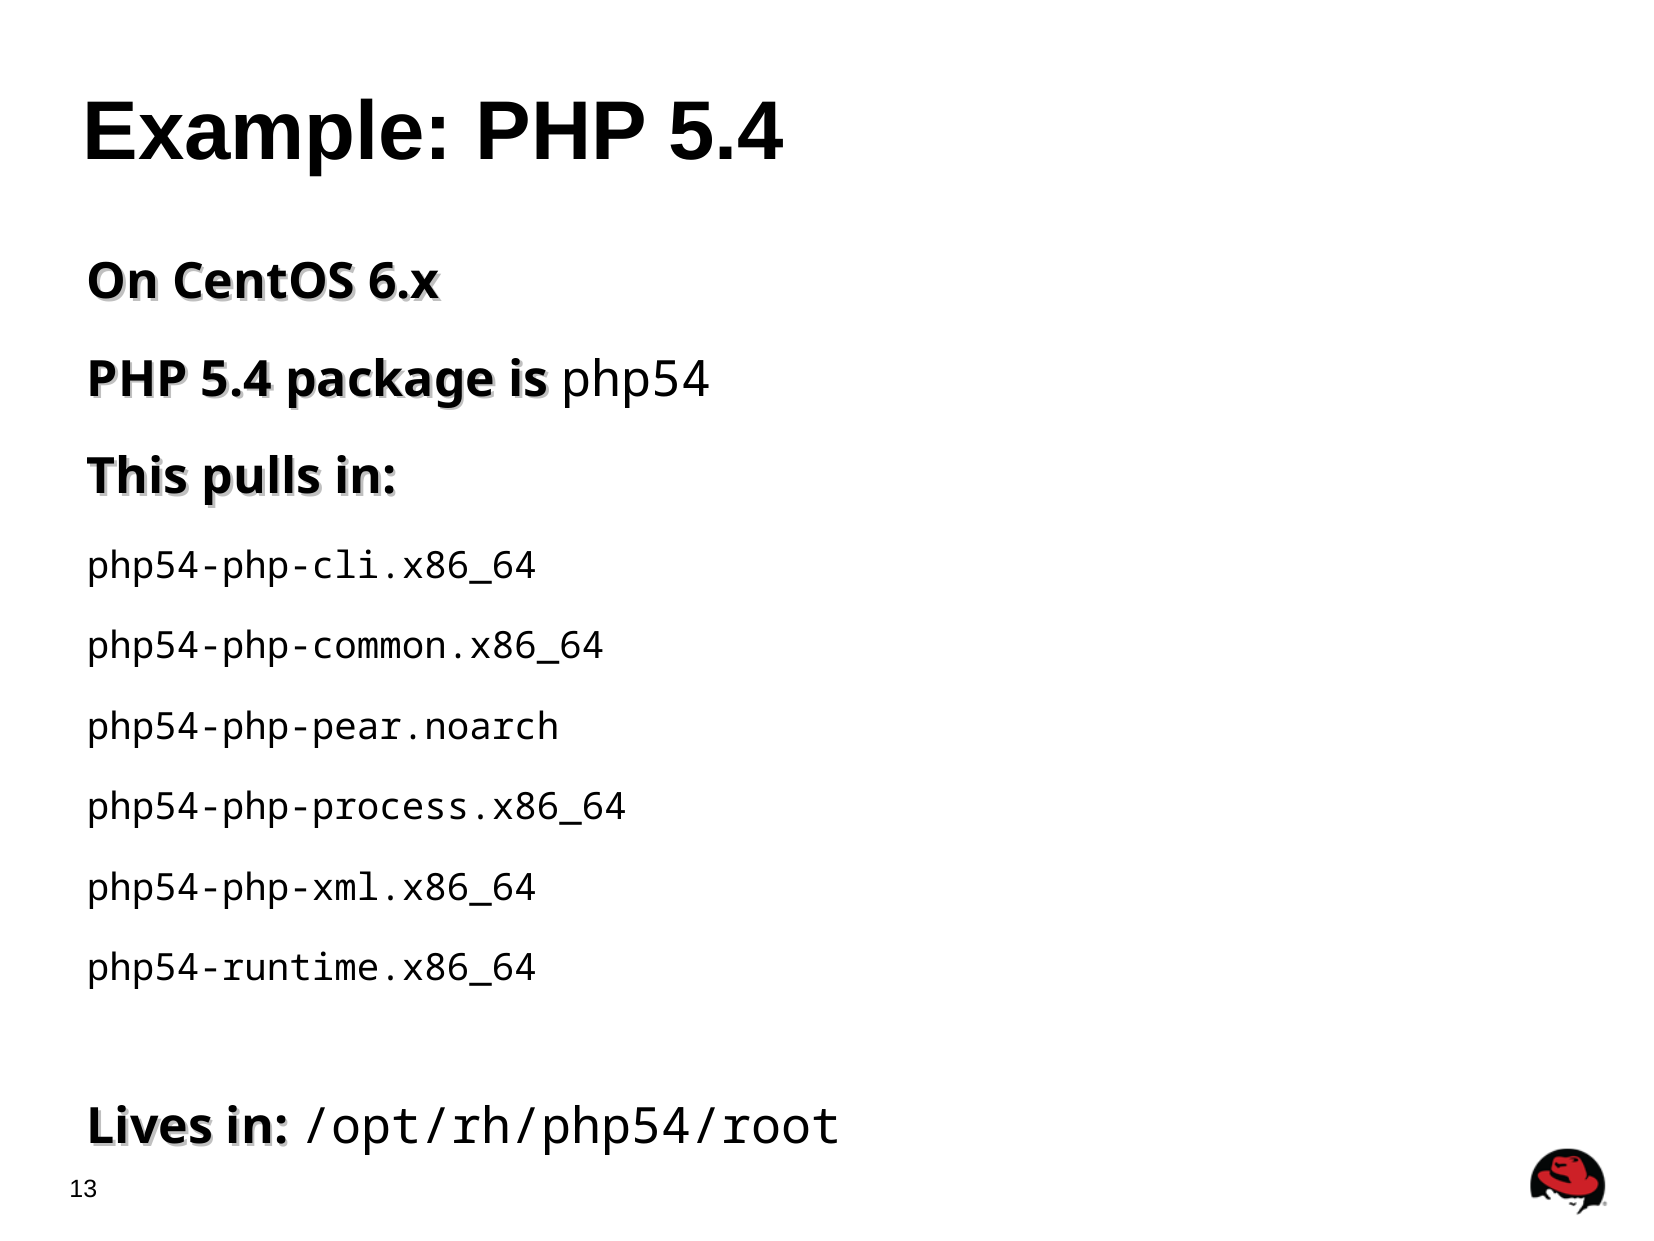

# Example: PHP 5.4
On CentOS 6.x
PHP 5.4 package is php54
This pulls in:
php54-php-cli.x86_64
php54-php-common.x86_64
php54-php-pear.noarch
php54-php-process.x86_64
php54-php-xml.x86_64
php54-runtime.x86_64
Lives in: /opt/rh/php54/root